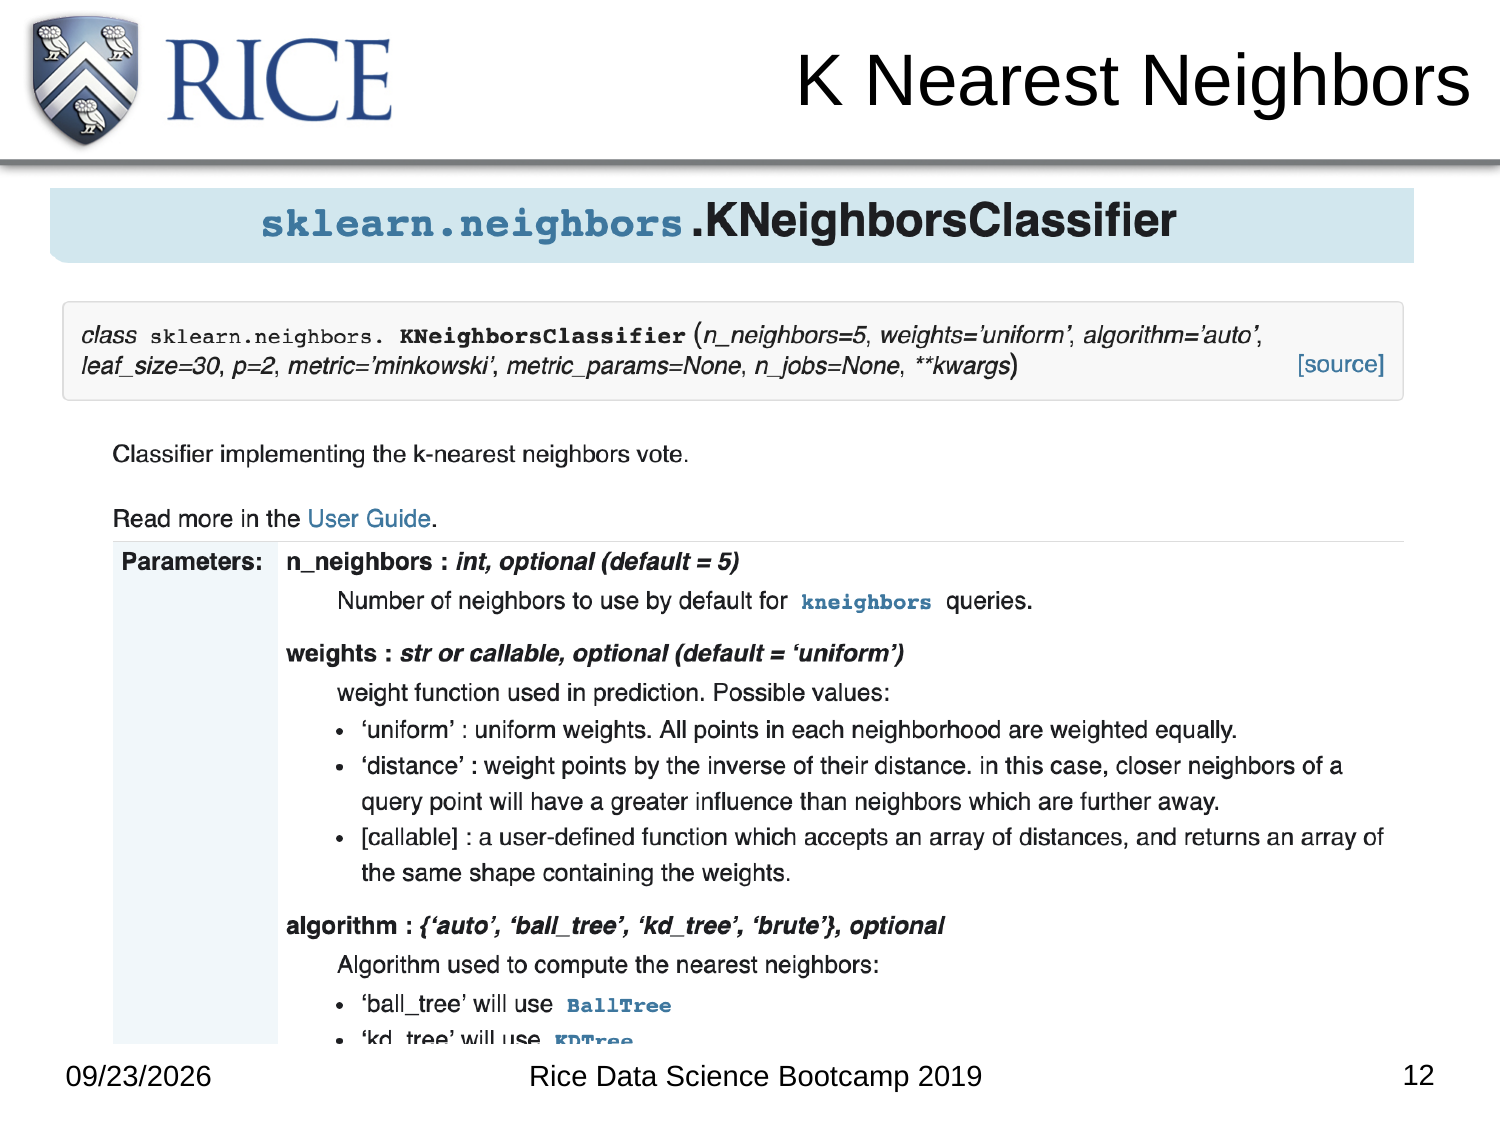

# K Nearest Neighbors
Rice Data Science Bootcamp 2019